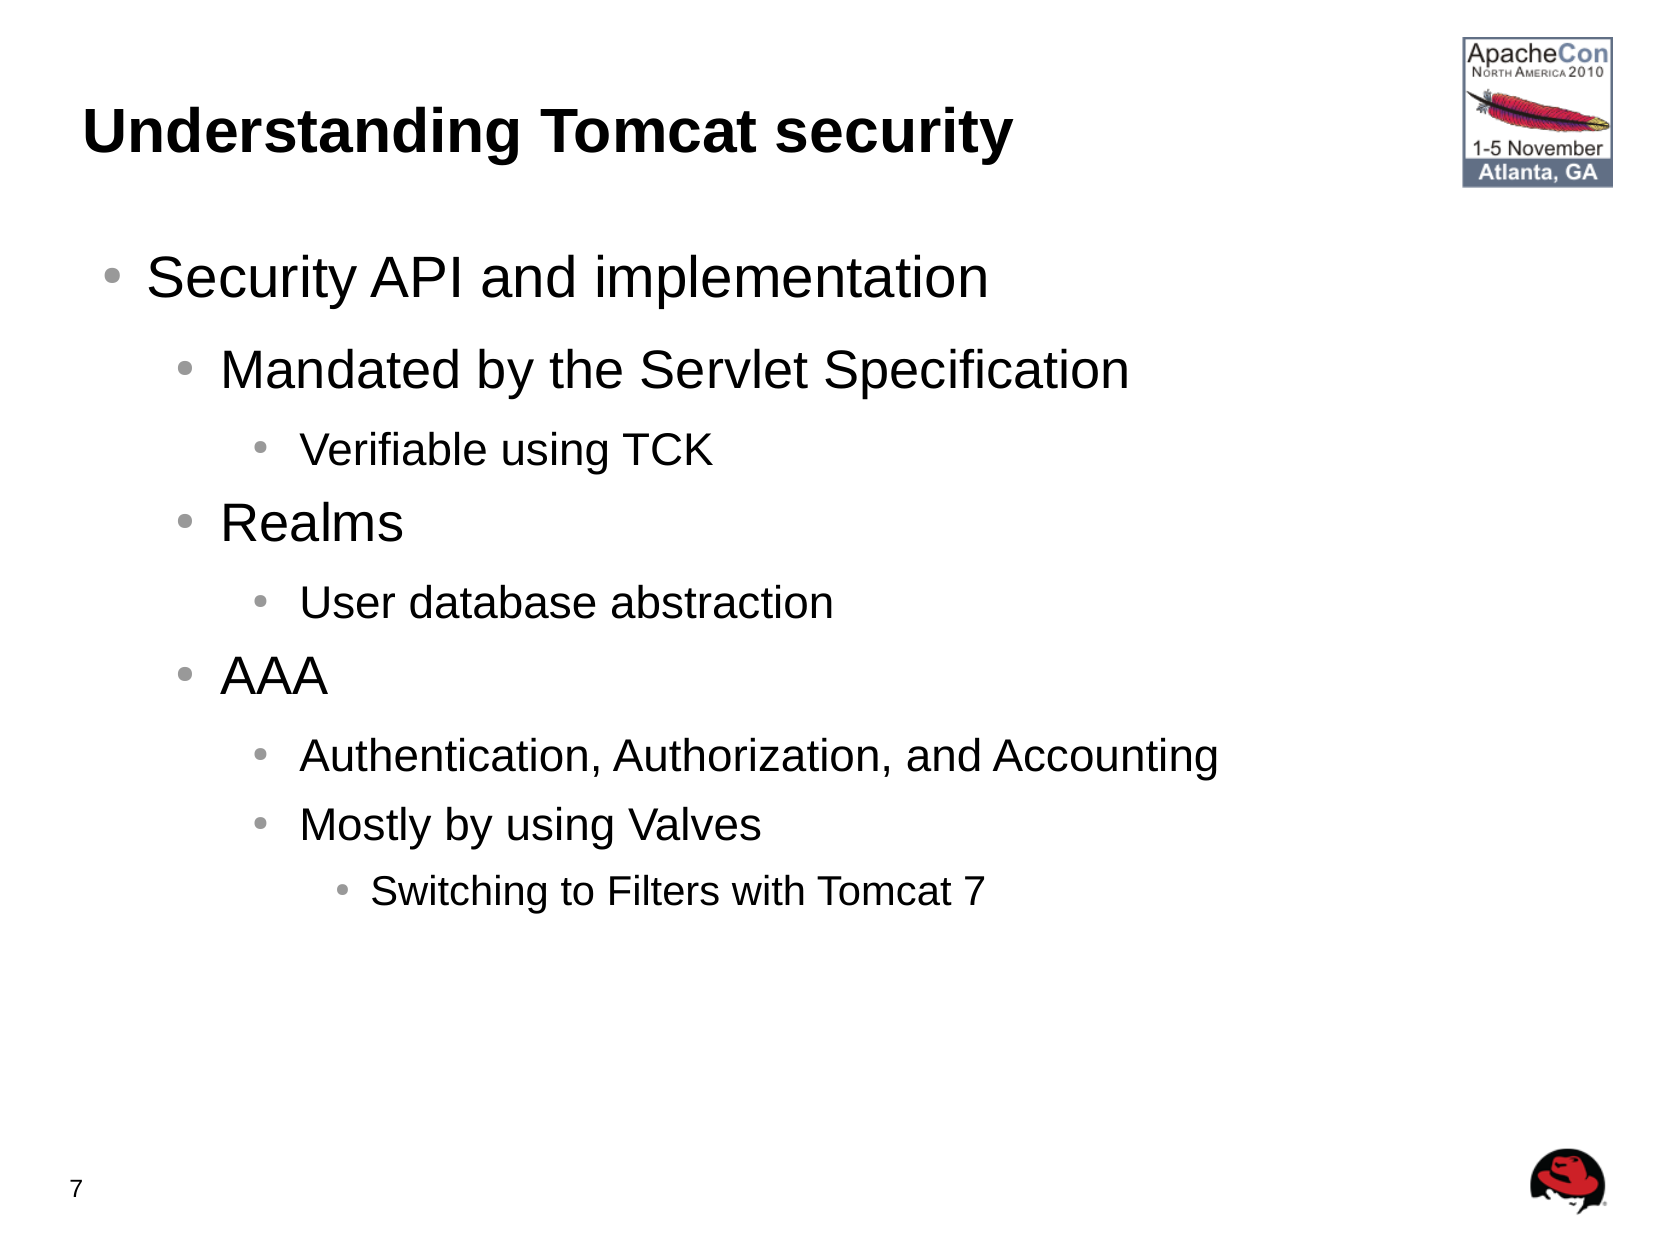

# Understanding Tomcat security
Security API and implementation
Mandated by the Servlet Specification
Verifiable using TCK
Realms
User database abstraction
AAA
Authentication, Authorization, and Accounting
Mostly by using Valves
Switching to Filters with Tomcat 7